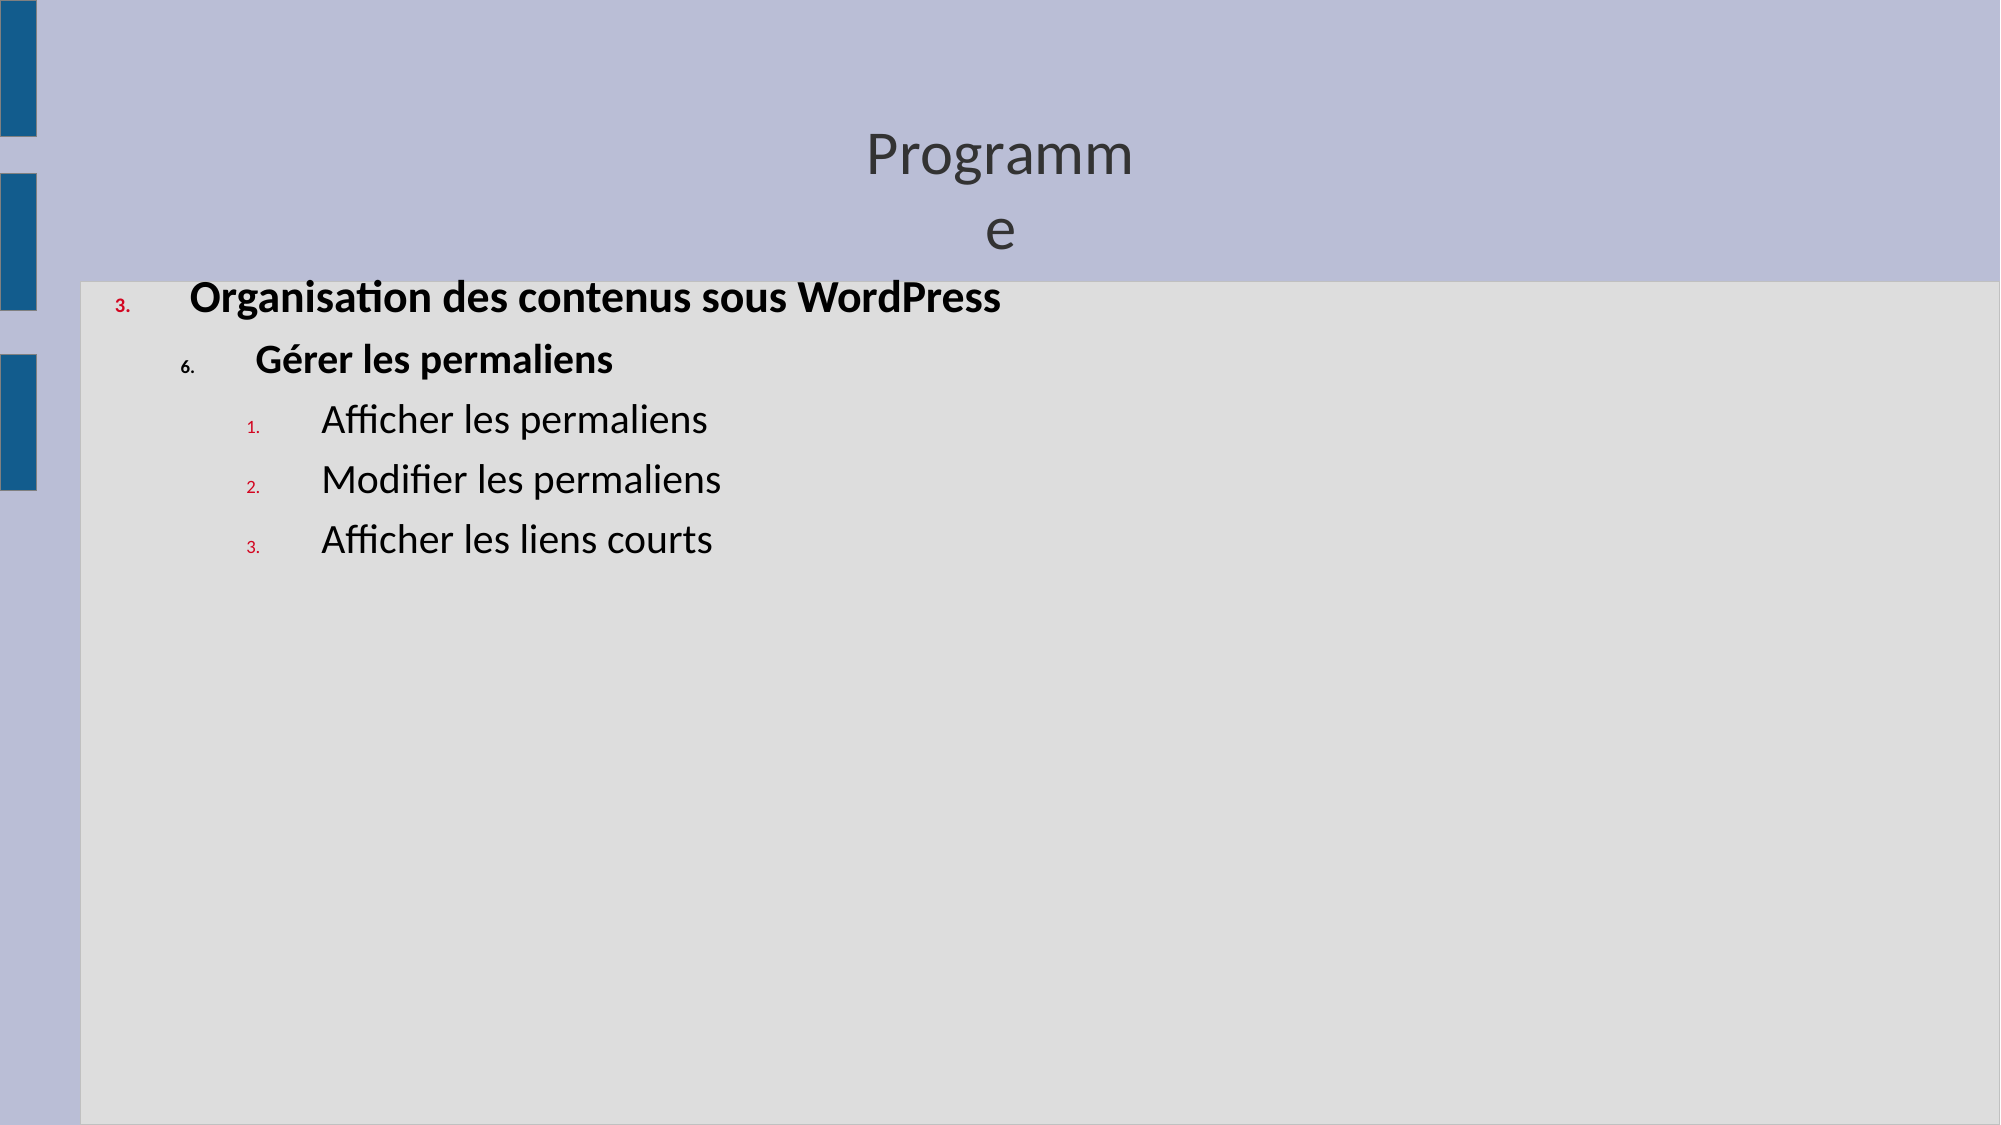

# Programme
Organisation des contenus sous WordPress
Gérer les permaliens
Afficher les permaliens
Modifier les permaliens
Afficher les liens courts